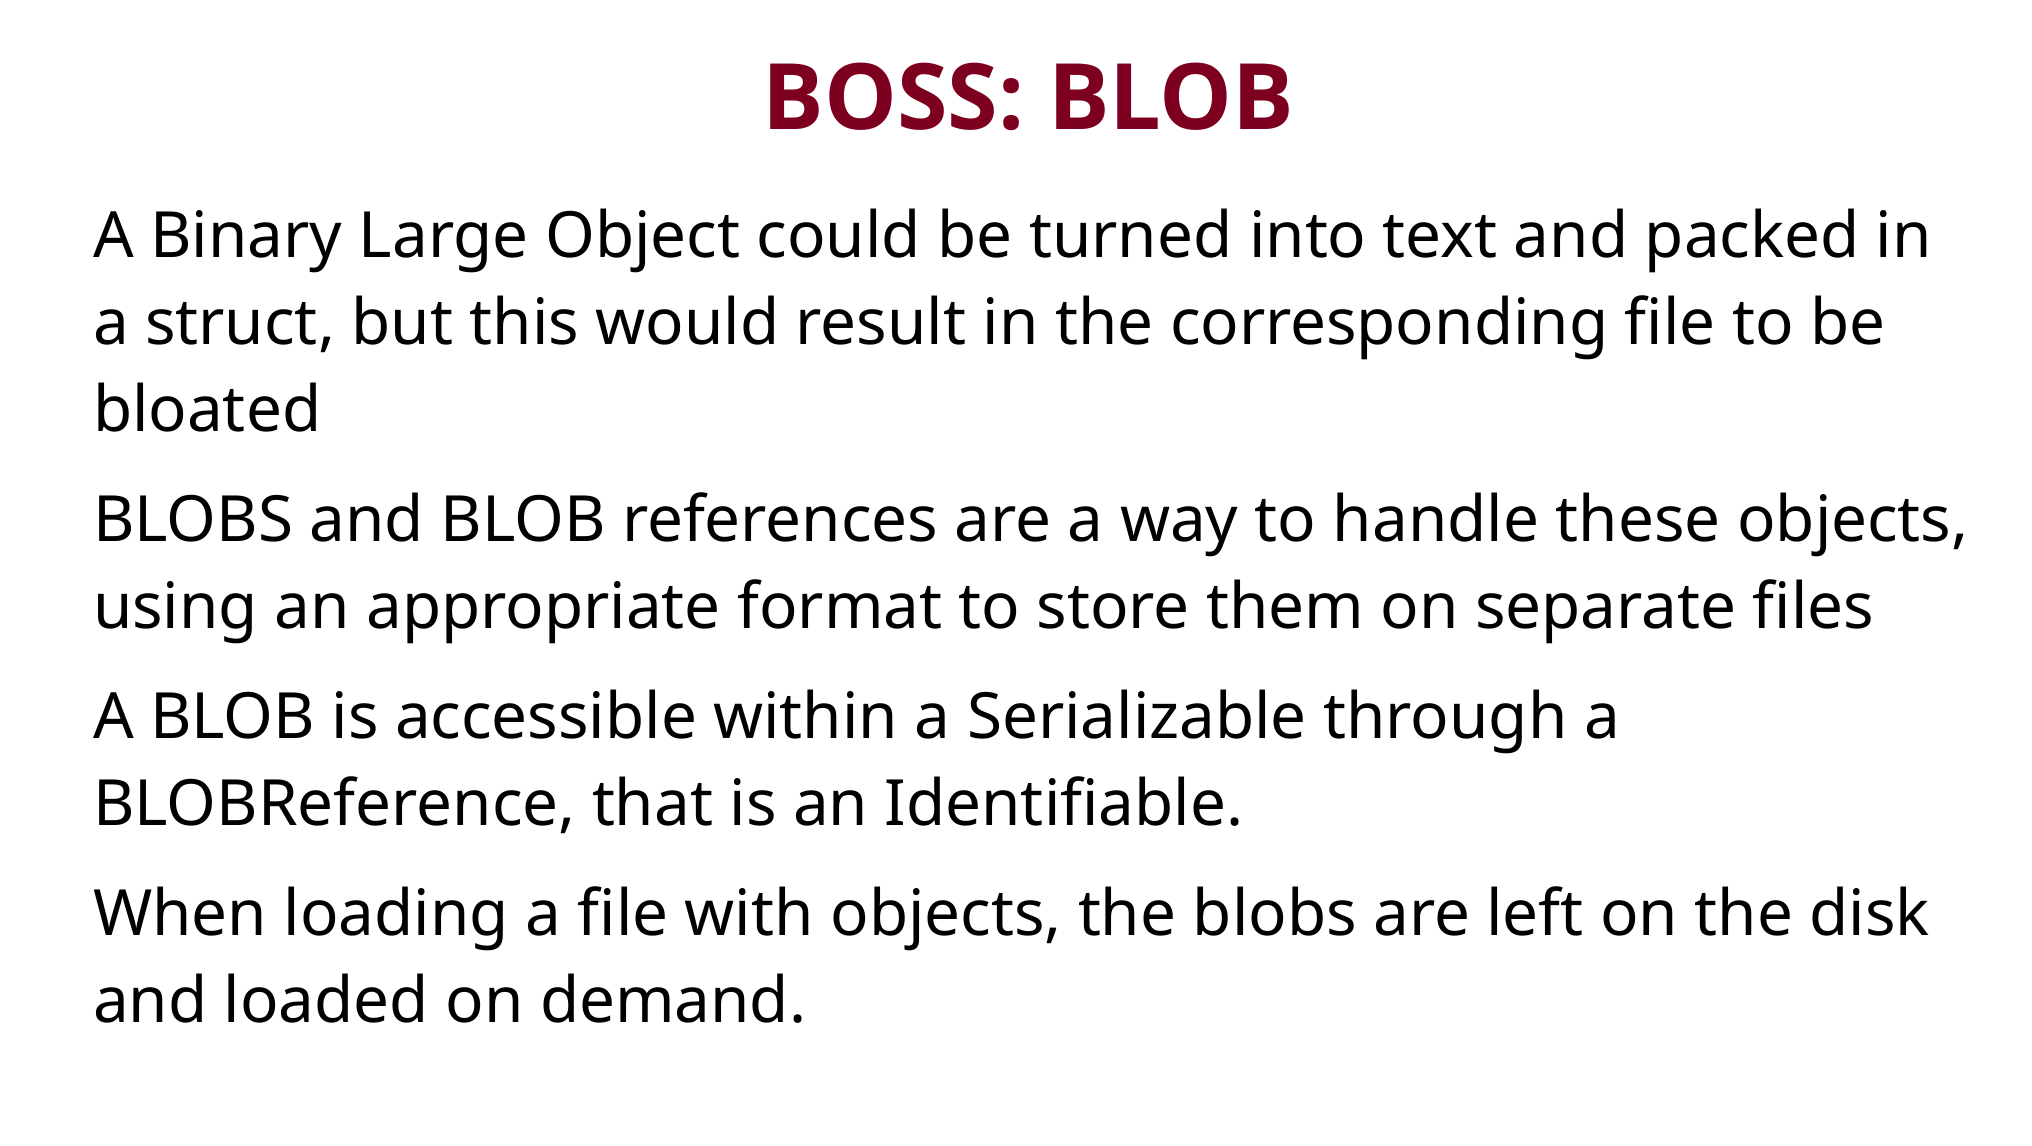

# BOSS: BLOB
A Binary Large Object could be turned into text and packed in a struct, but this would result in the corresponding file to be bloated
BLOBS and BLOB references are a way to handle these objects, using an appropriate format to store them on separate files
A BLOB is accessible within a Serializable through a BLOBReference, that is an Identifiable.
When loading a file with objects, the blobs are left on the disk and loaded on demand.